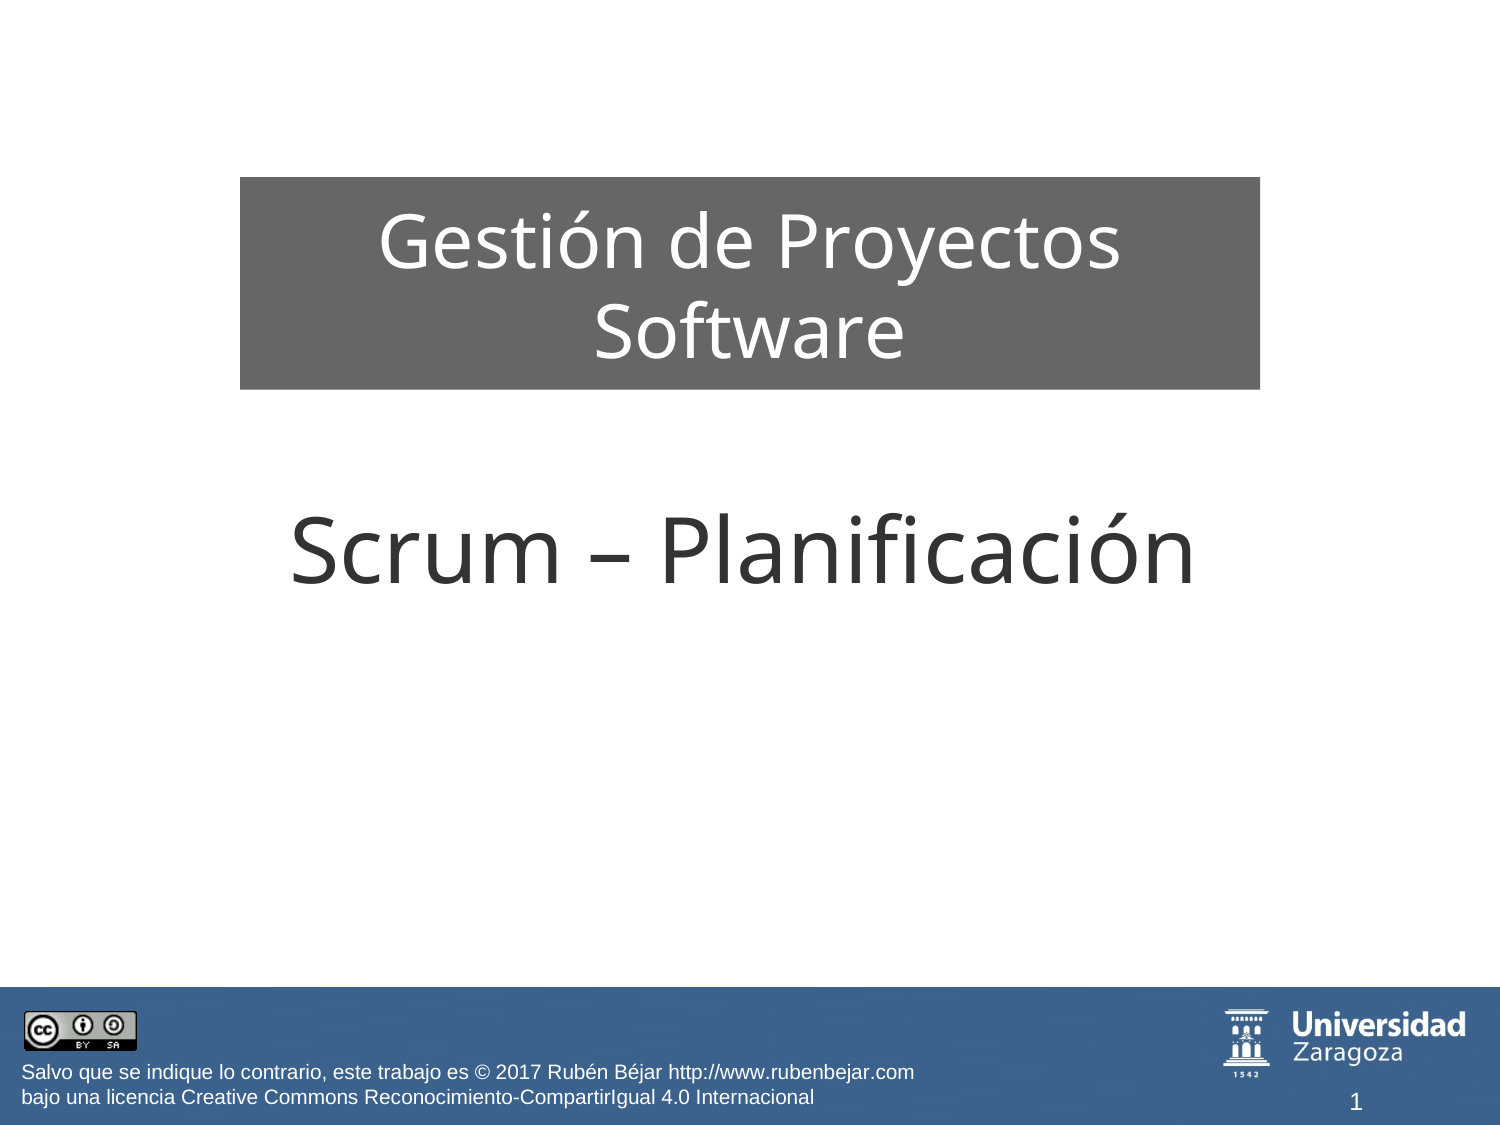

Gestión de Proyectos Software
Scrum – Planificación